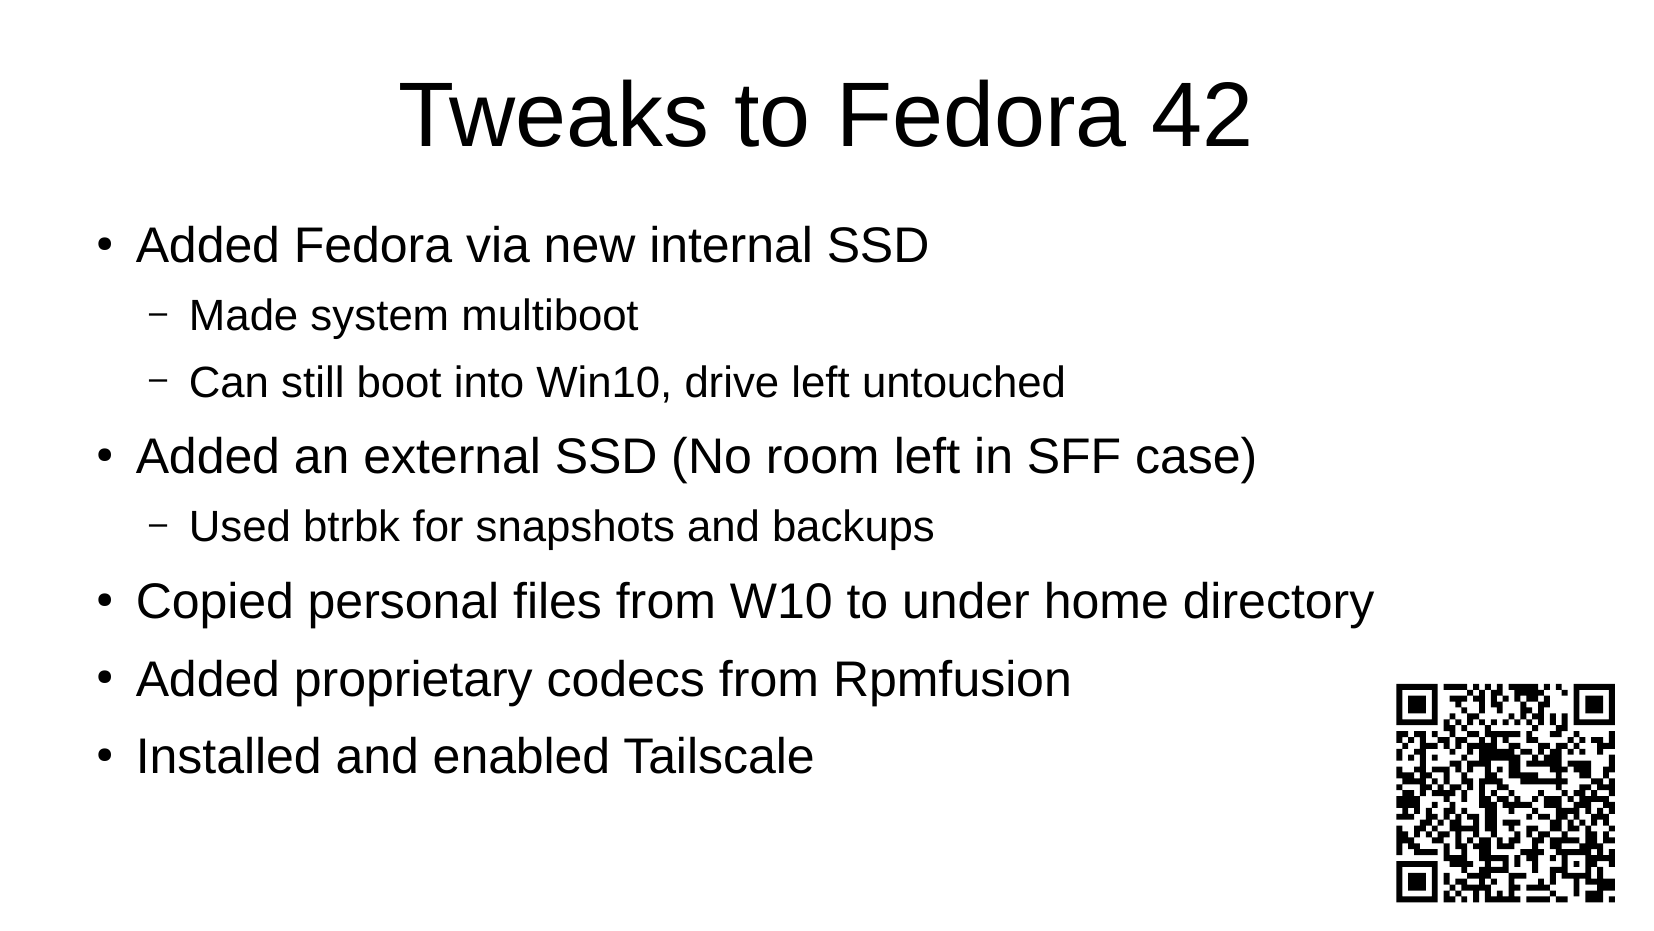

# Tweaks to Fedora 42
Added Fedora via new internal SSD
Made system multiboot
Can still boot into Win10, drive left untouched
Added an external SSD (No room left in SFF case)
Used btrbk for snapshots and backups
Copied personal files from W10 to under home directory
Added proprietary codecs from Rpmfusion
Installed and enabled Tailscale